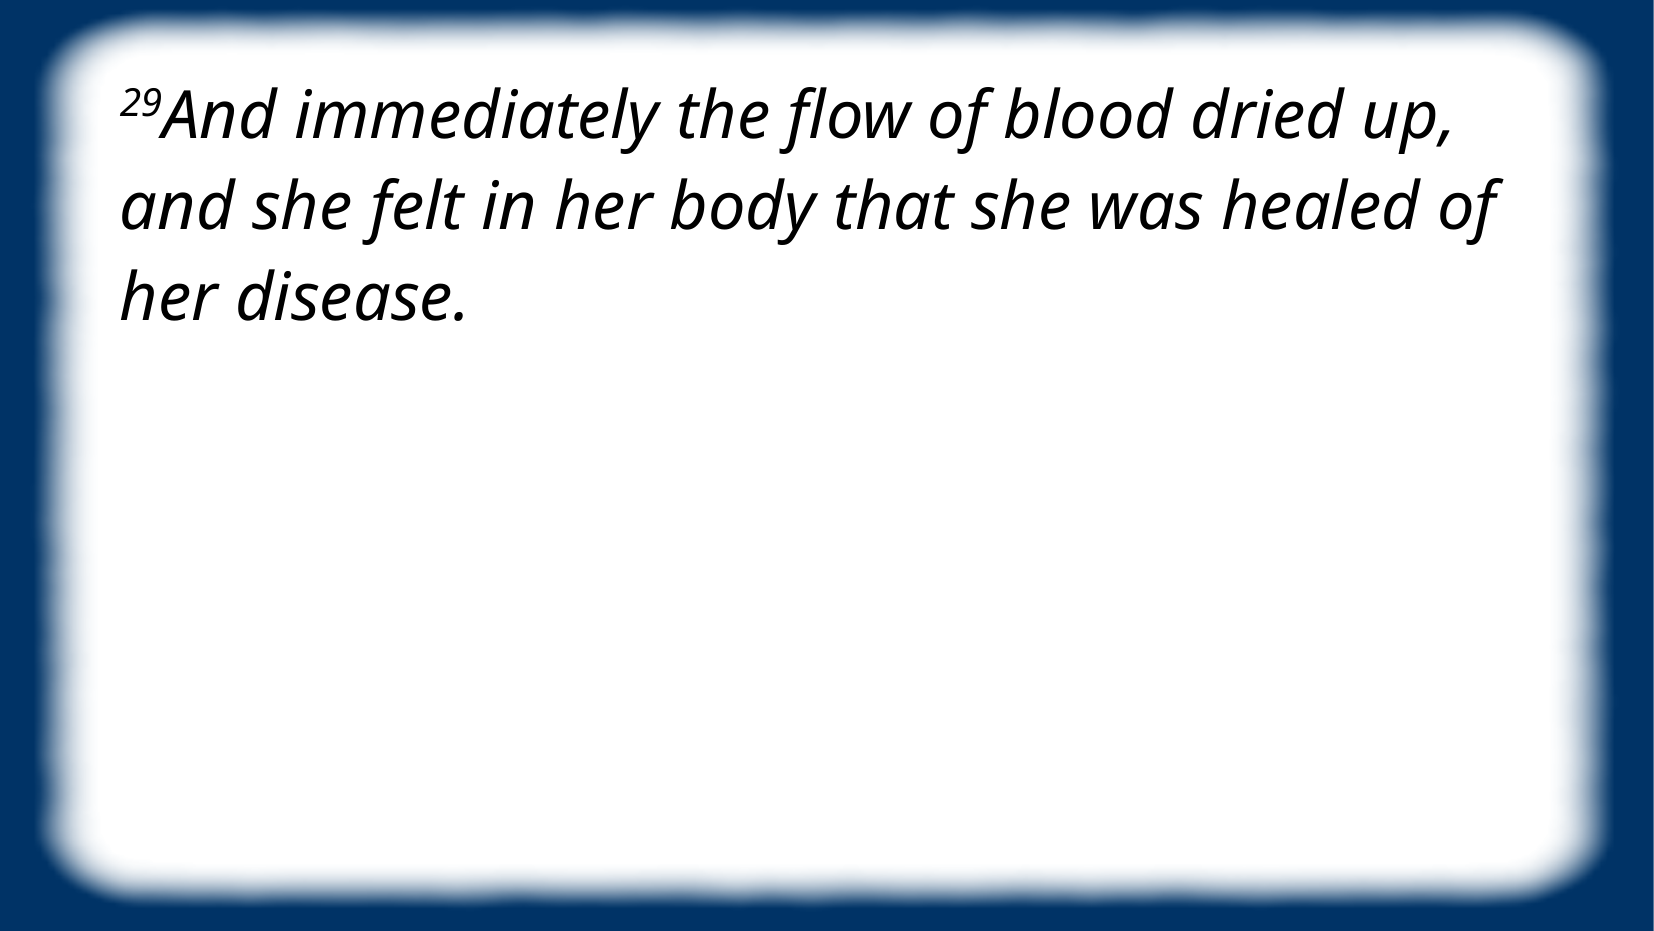

29And immediately the flow of blood dried up, and she felt in her body that she was healed of her disease.